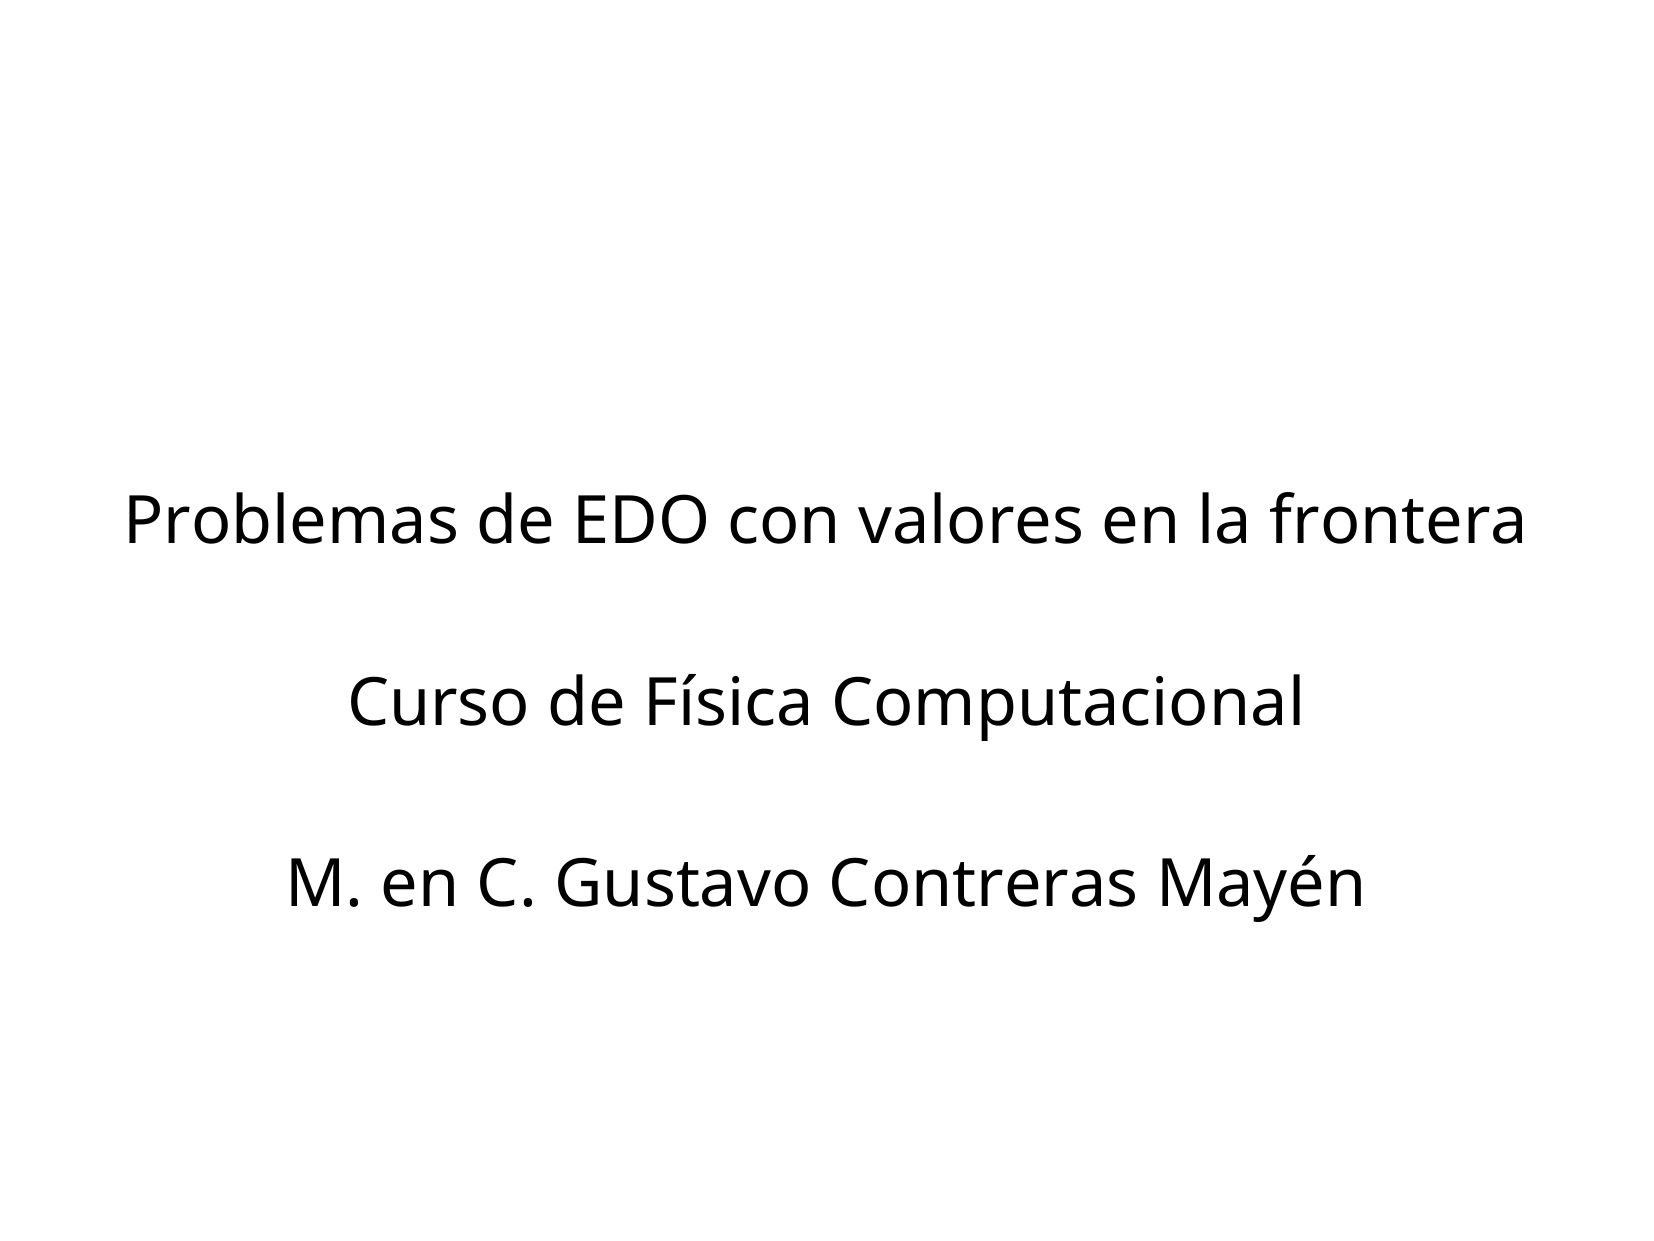

#
Problemas de EDO con valores en la frontera
Curso de Física Computacional
M. en C. Gustavo Contreras Mayén